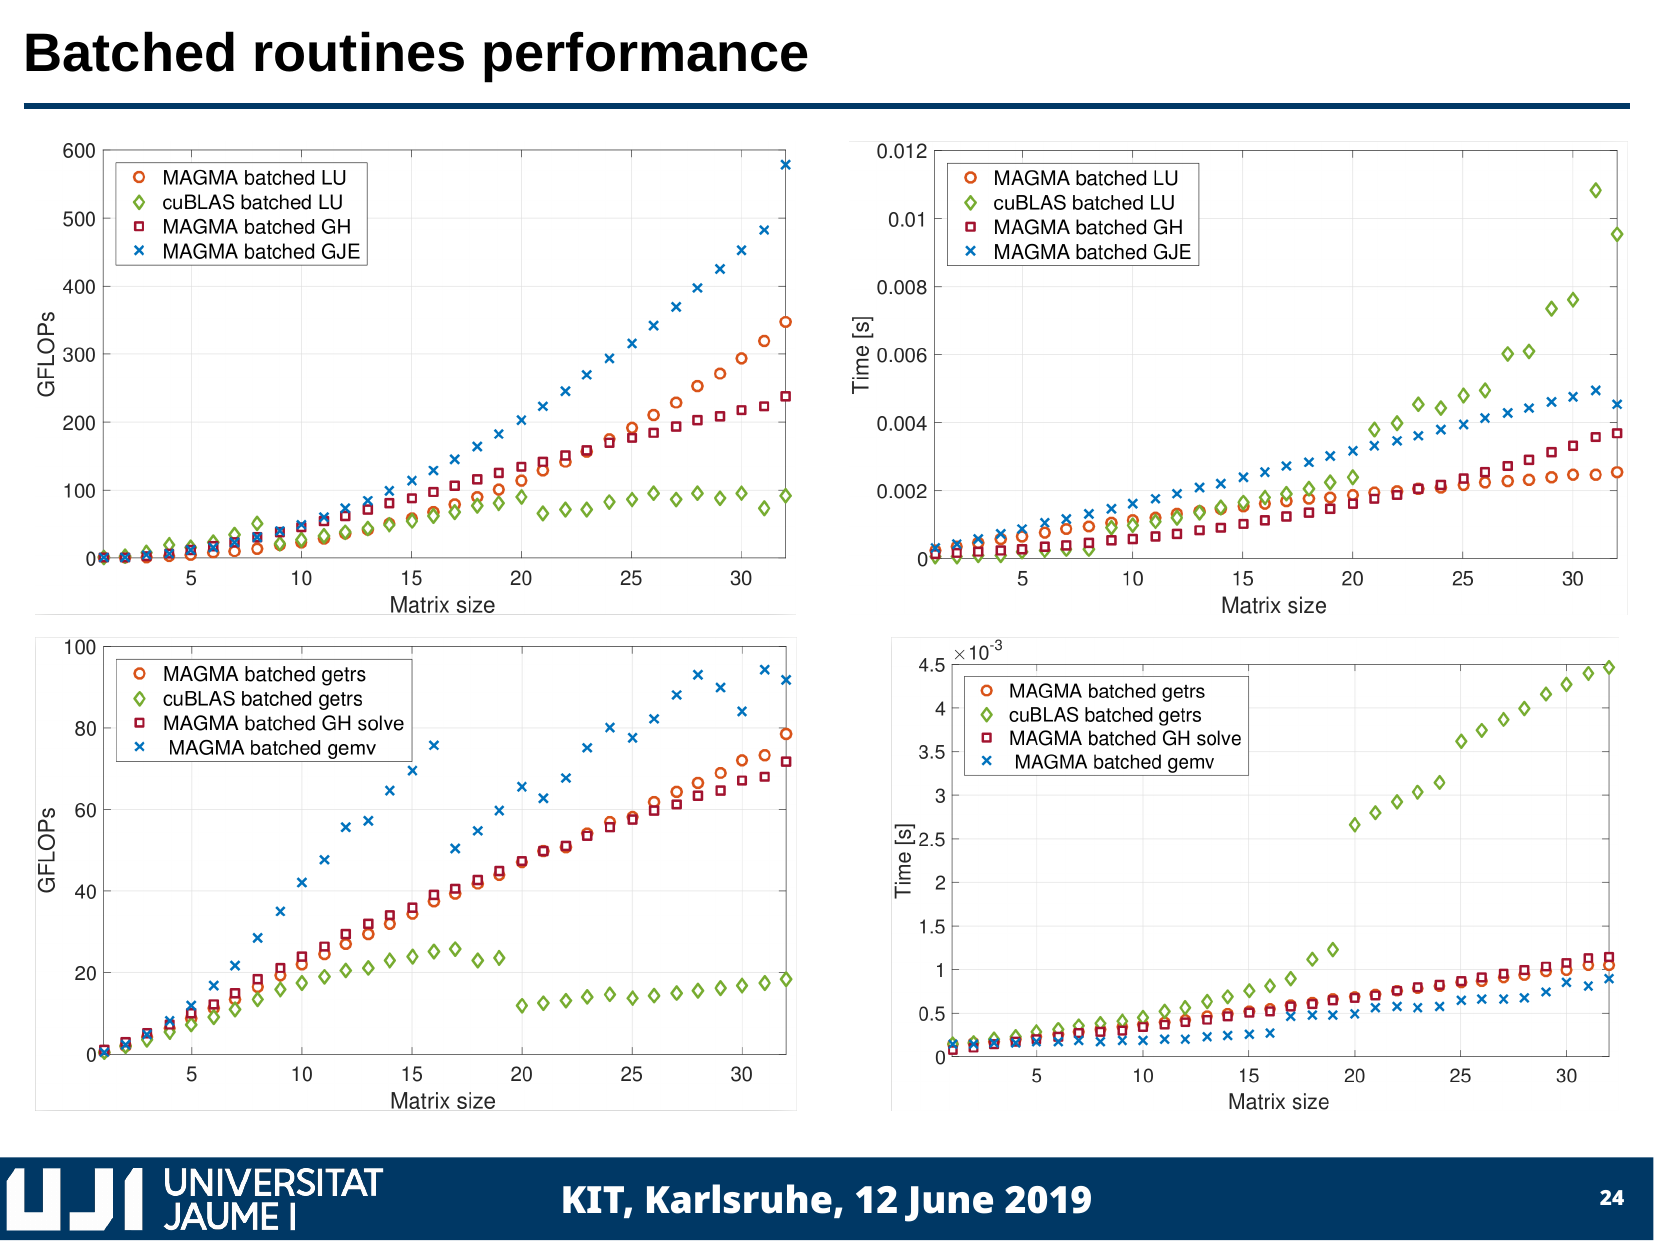

# Batched routines performance
KIT, Karlsruhe, 12 June 2019
24